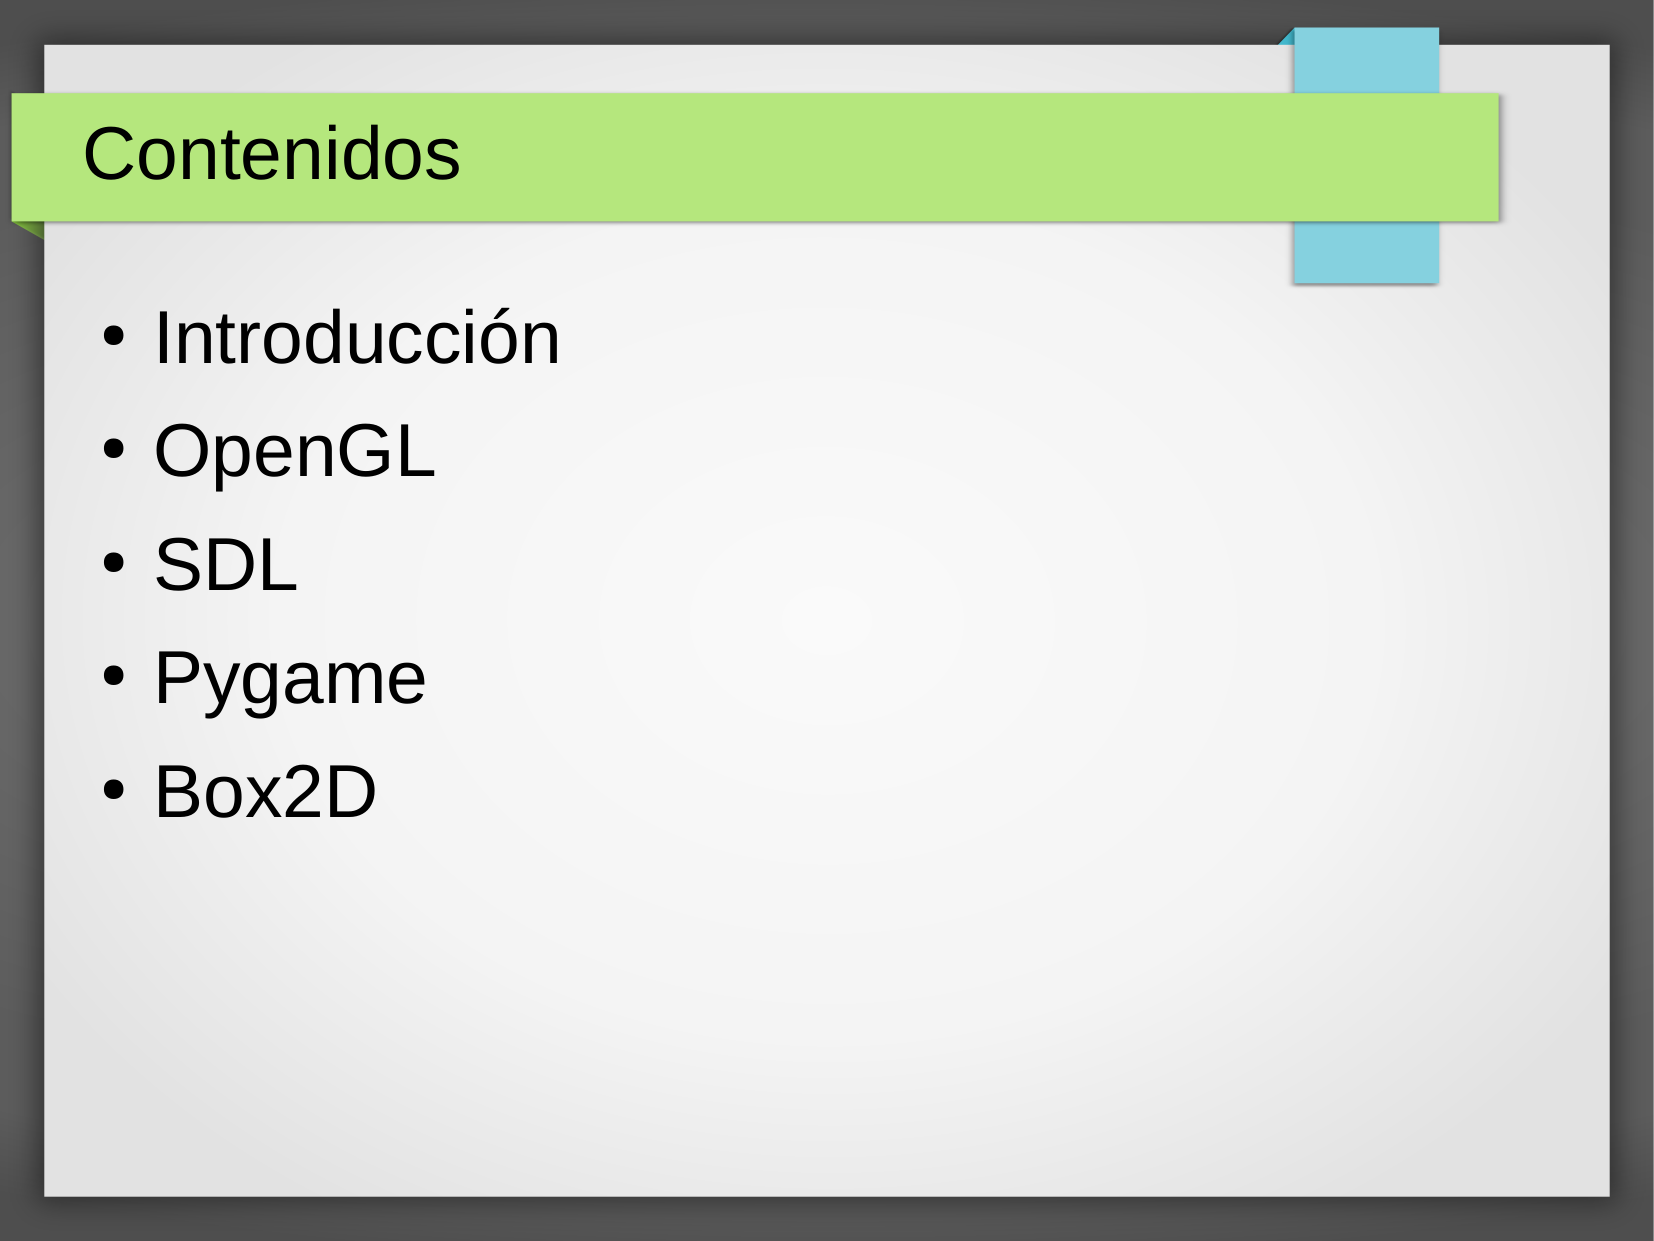

# Contenidos
Introducción
OpenGL
SDL
Pygame
Box2D